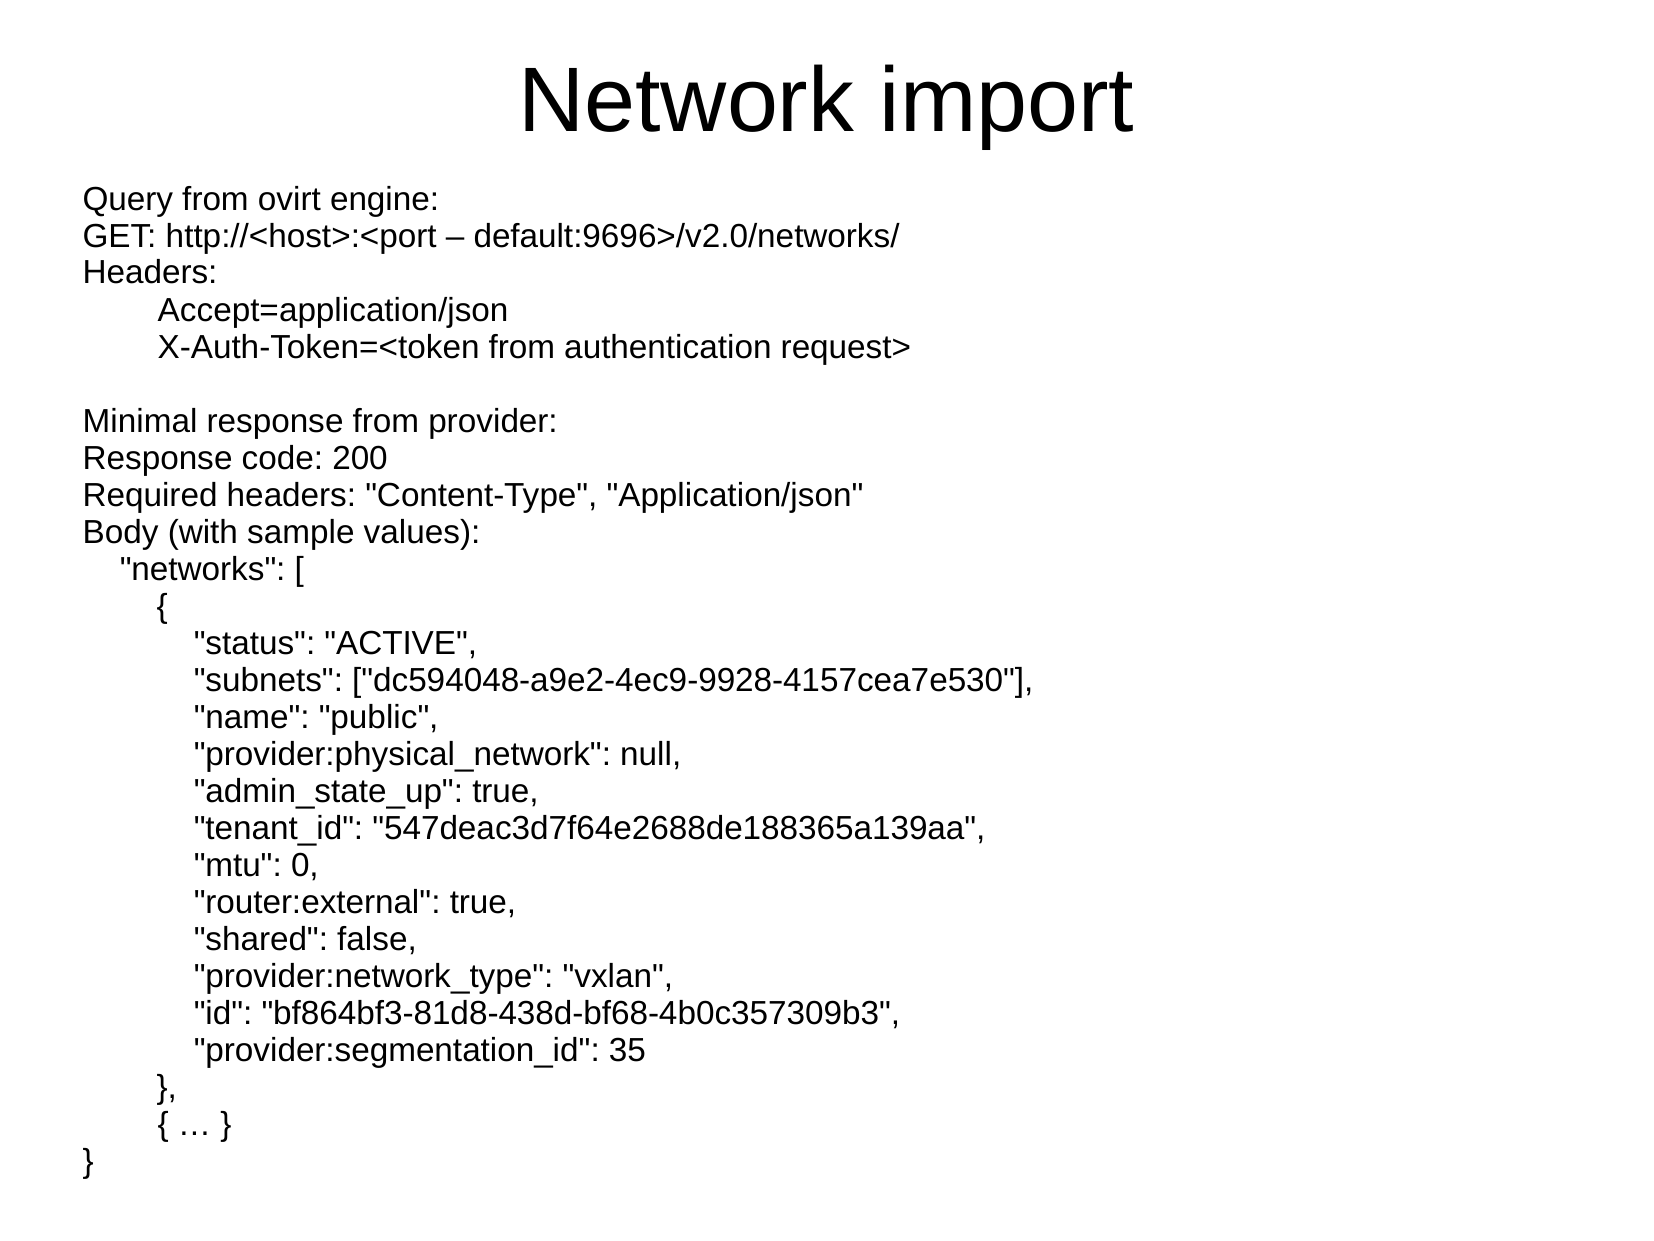

# Network import
Query from ovirt engine:
GET: http://<host>:<port – default:9696>/v2.0/networks/
Headers:
 	Accept=application/json
 	X-Auth-Token=<token from authentication request>
Minimal response from provider:
Response code: 200
Required headers: "Content-Type", "Application/json"
Body (with sample values):
 "networks": [
 {
 "status": "ACTIVE",
 "subnets": ["dc594048-a9e2-4ec9-9928-4157cea7e530"],
 "name": "public",
 "provider:physical_network": null,
 "admin_state_up": true,
 "tenant_id": "547deac3d7f64e2688de188365a139aa",
 "mtu": 0,
 "router:external": true,
 "shared": false,
 "provider:network_type": "vxlan",
 "id": "bf864bf3-81d8-438d-bf68-4b0c357309b3",
 "provider:segmentation_id": 35
 },
 	{ … }
}